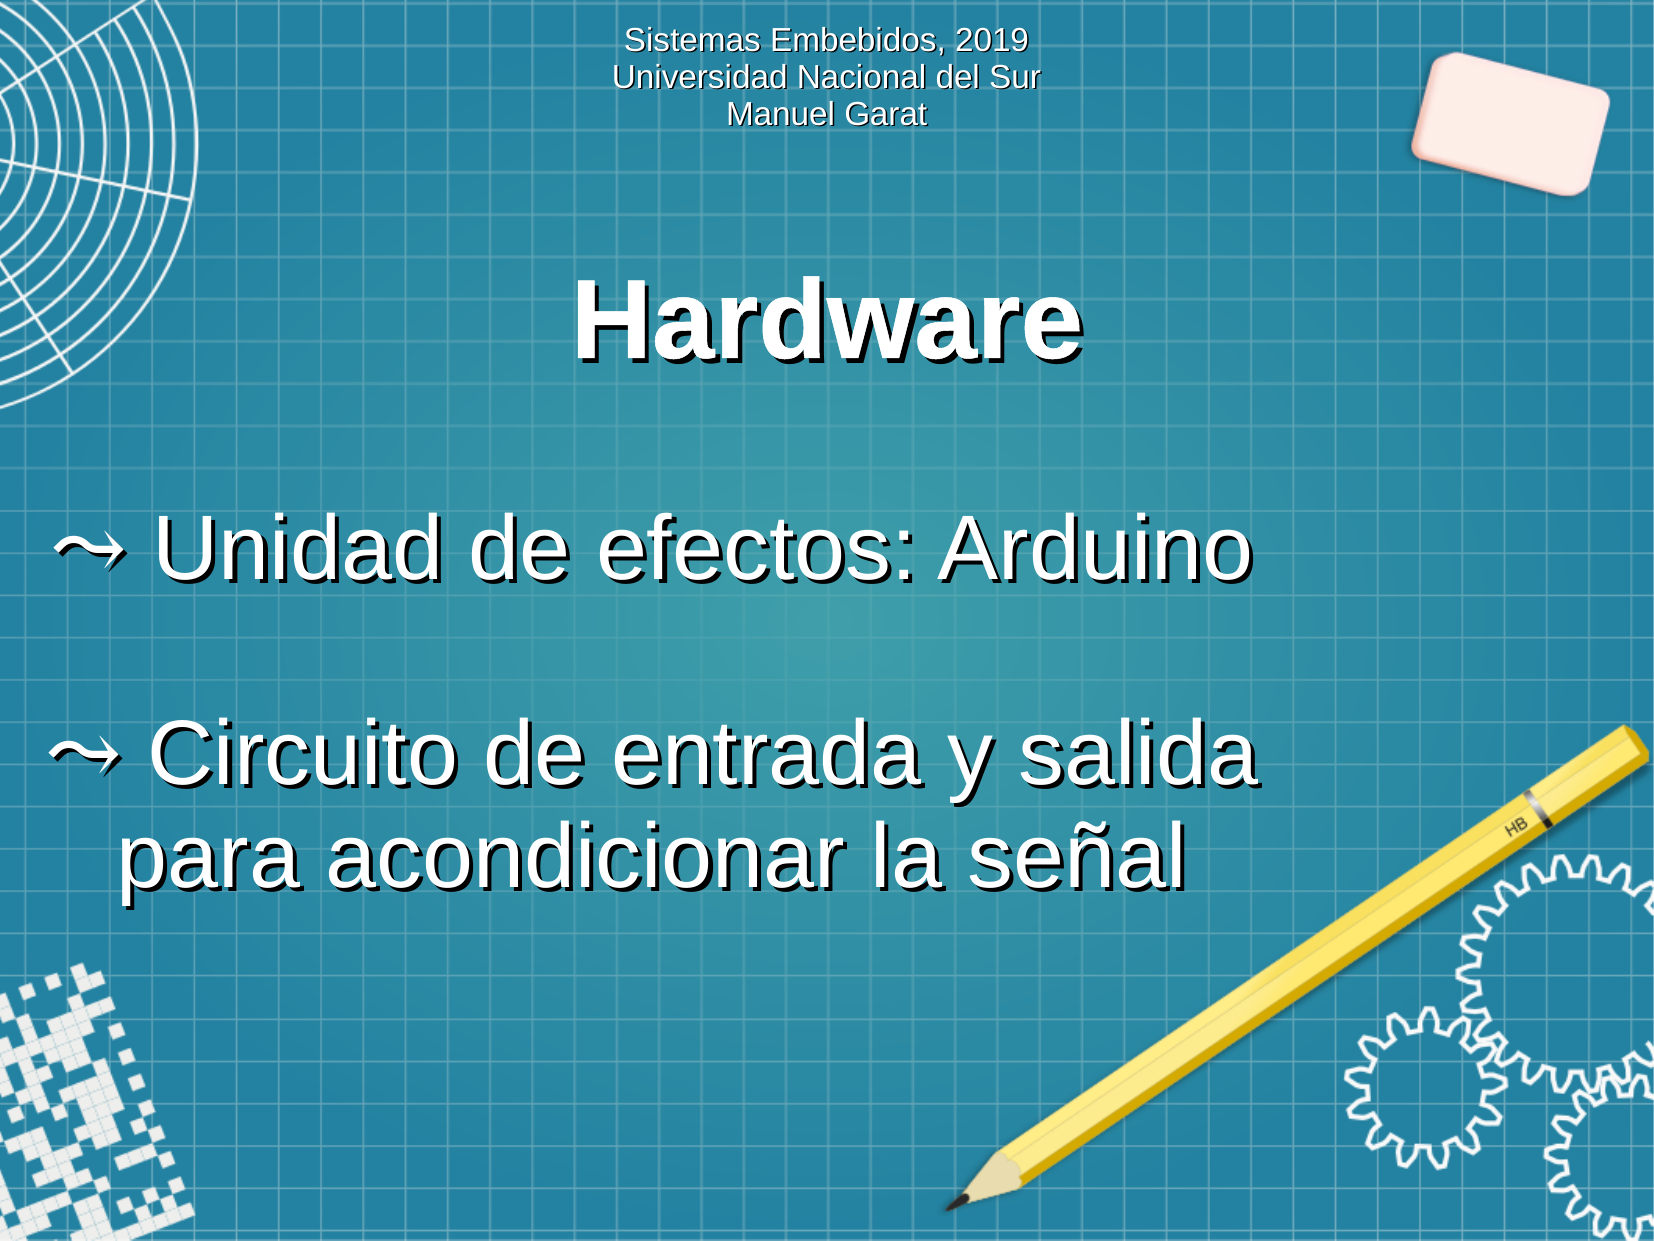

Sistemas Embebidos, 2019
Universidad Nacional del Sur
Manuel Garat
# Hardware
⤳ Unidad de efectos: Arduino
⤳ Circuito de entrada y salida para acondicionar la señal